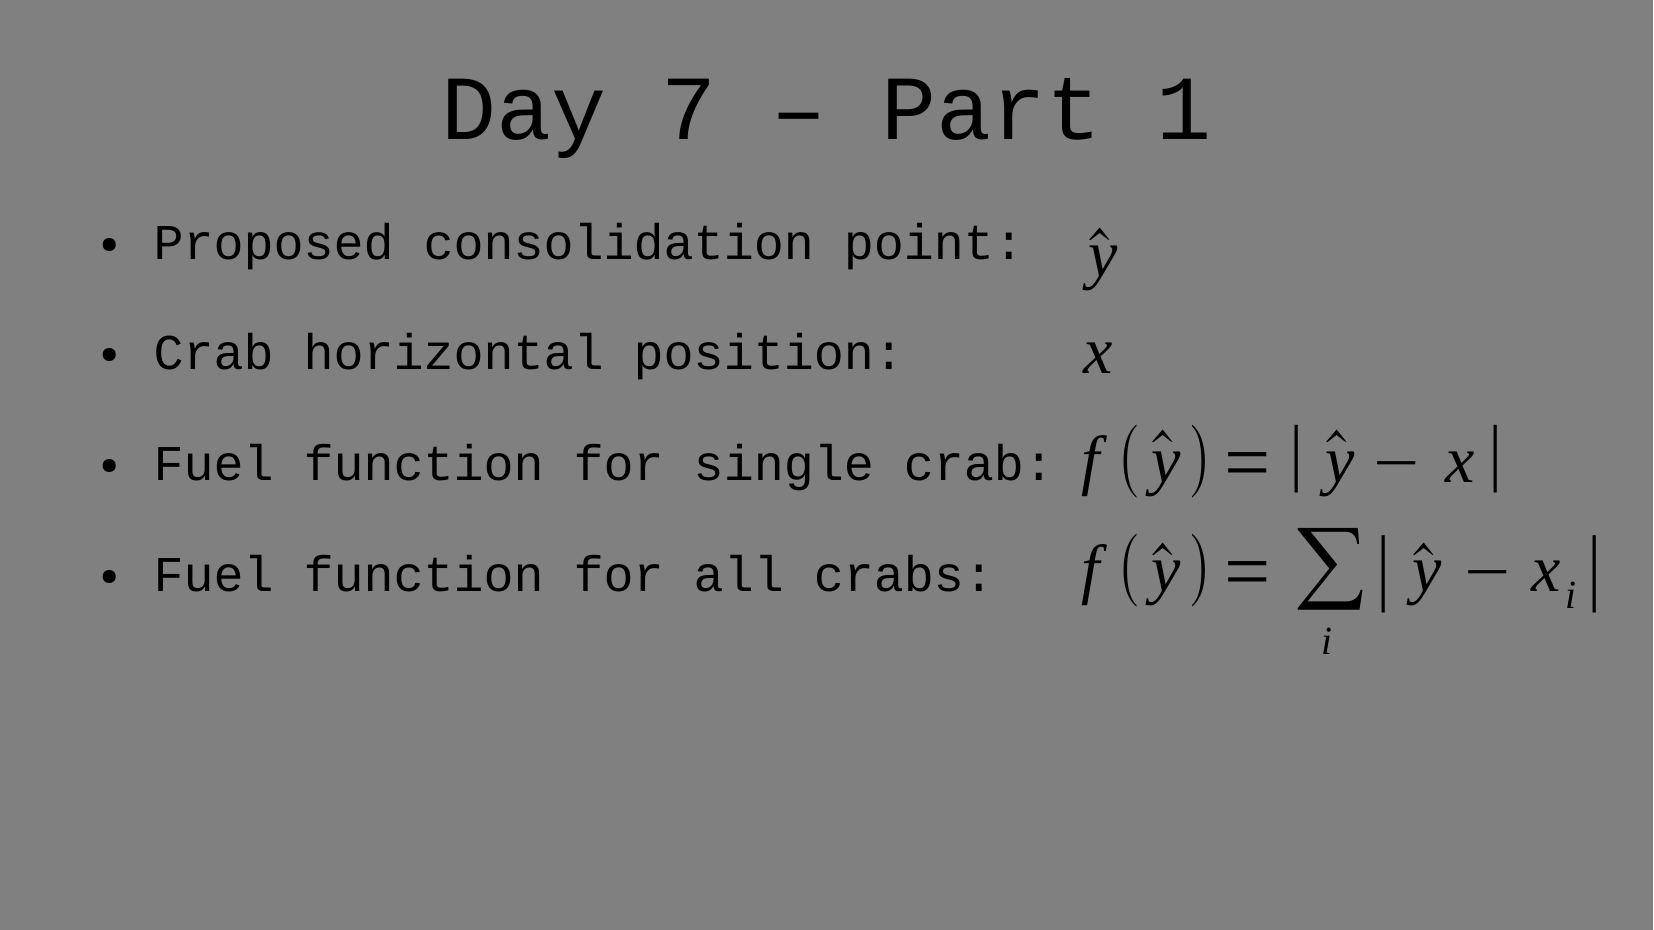

# Day 7 – Part 1
Proposed consolidation point:
Crab horizontal position:
Fuel function for single crab:
Fuel function for all crabs: